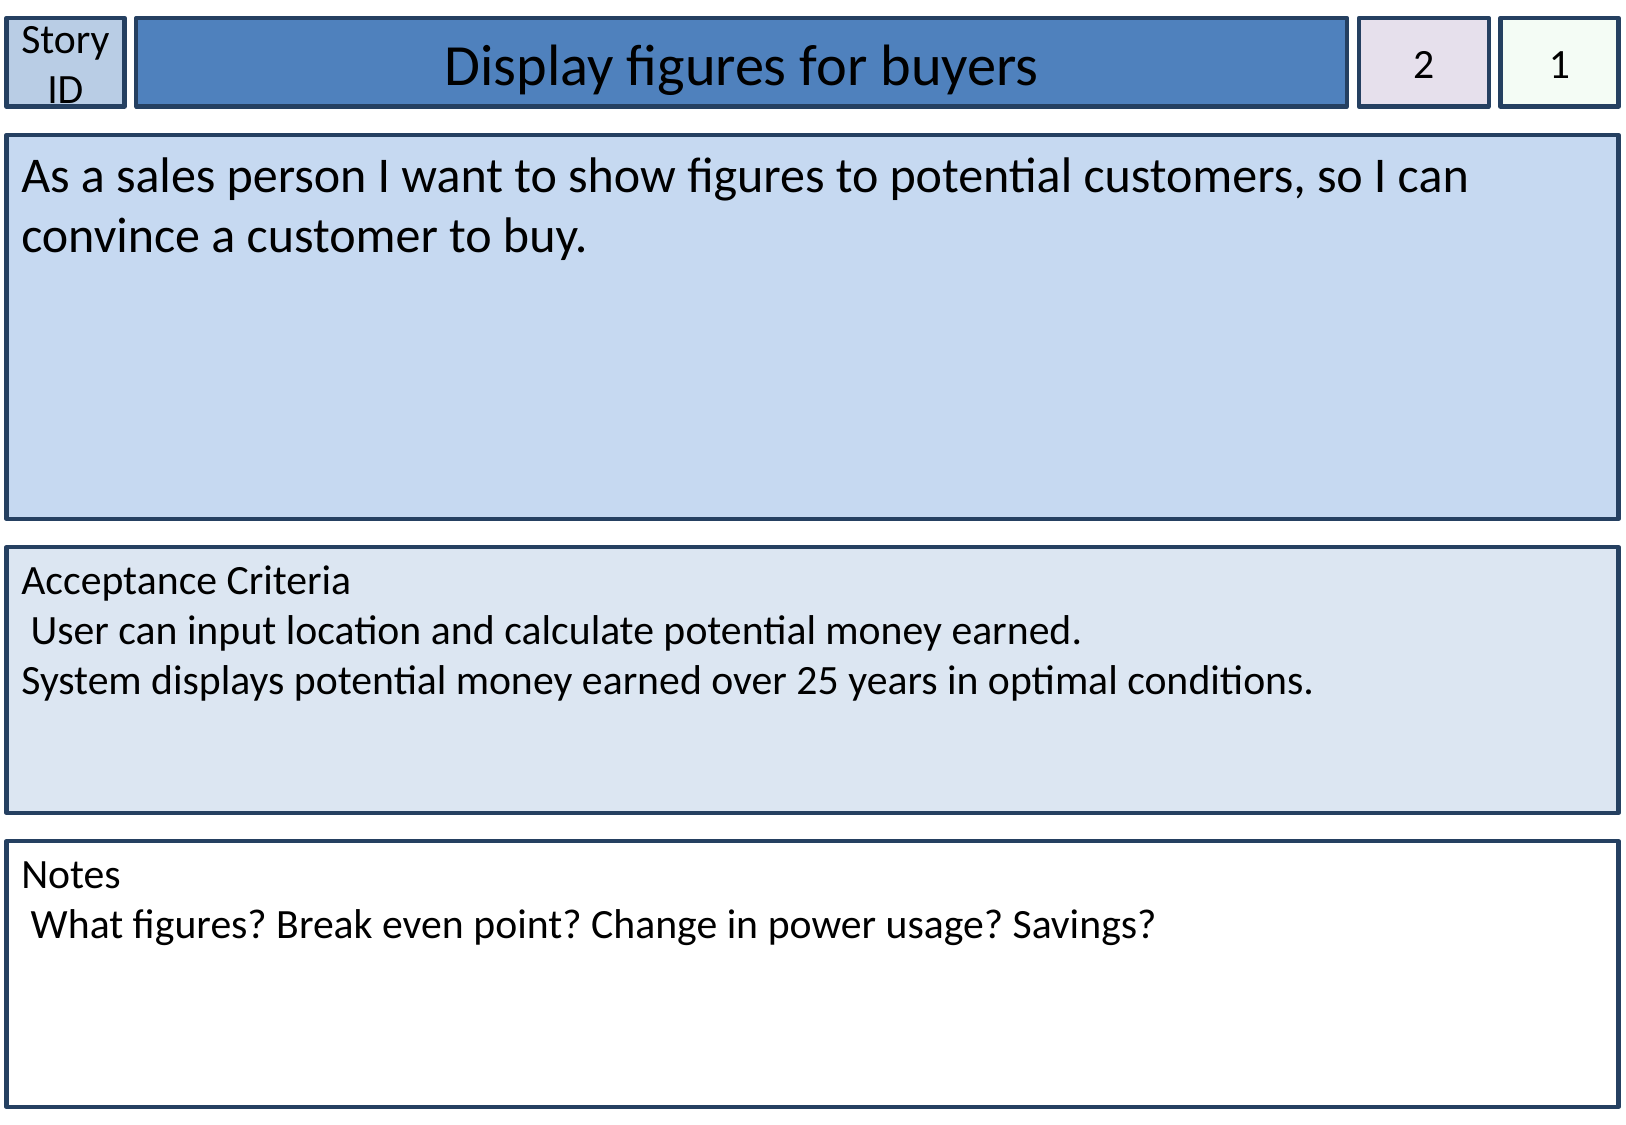

Story ID
Display figures for buyers
2
1
As a sales person I want to show figures to potential customers, so I can convince a customer to buy.
#
Acceptance Criteria
 User can input location and calculate potential money earned.
System displays potential money earned over 25 years in optimal conditions.
Notes
 What figures? Break even point? Change in power usage? Savings?